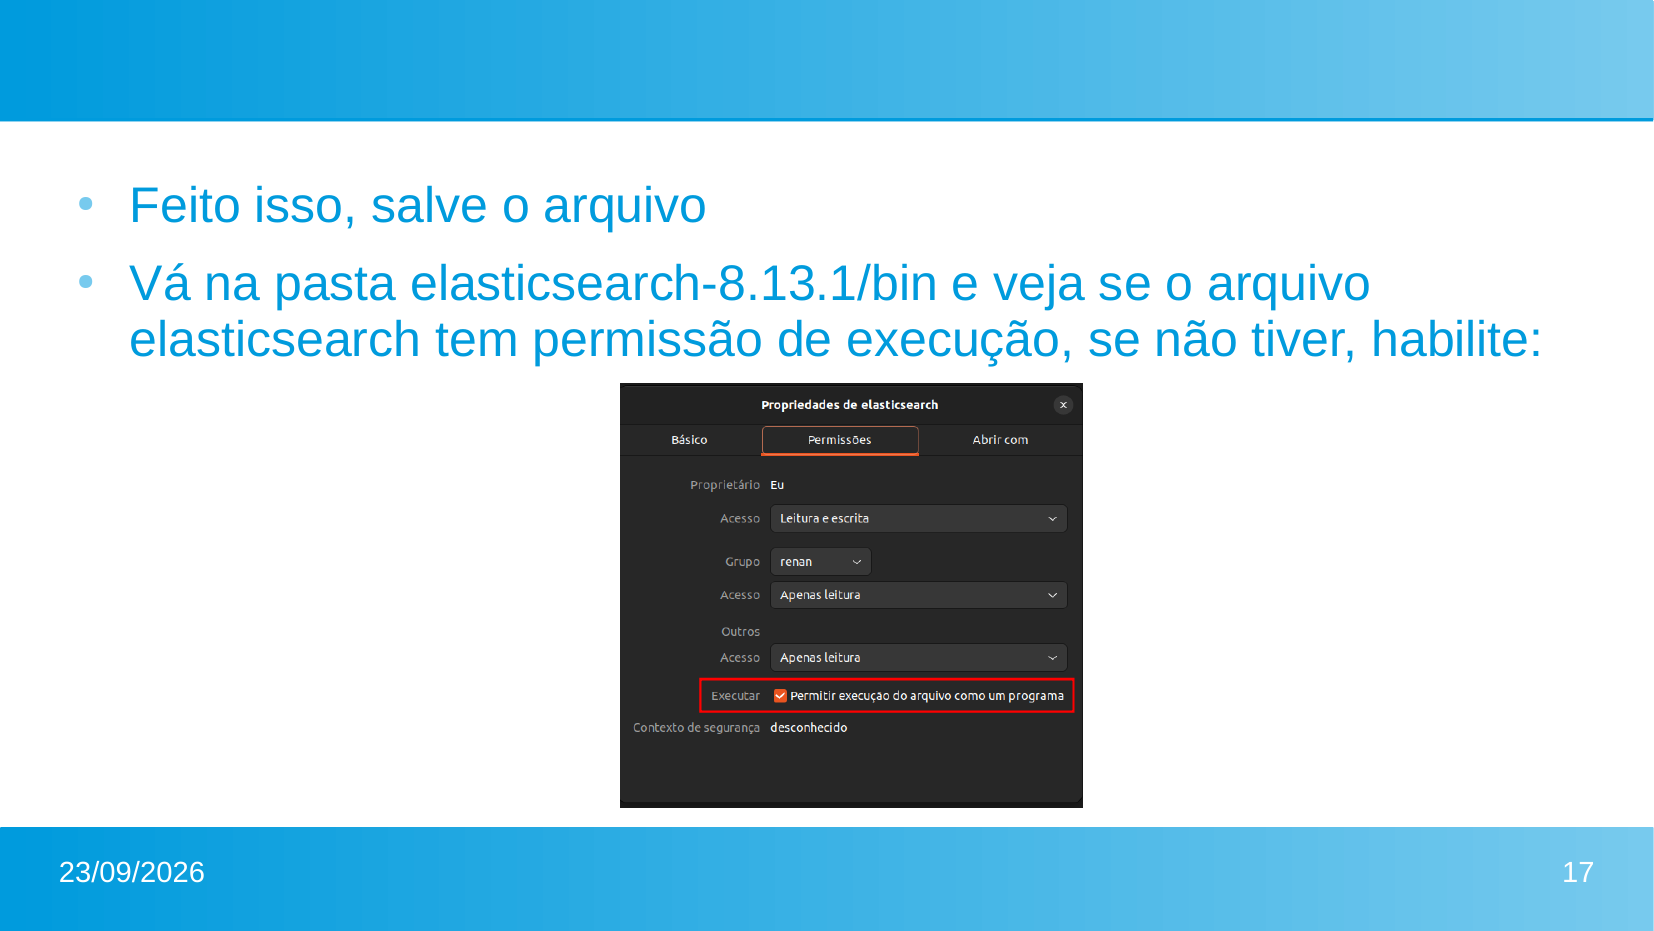

#
Feito isso, salve o arquivo
Vá na pasta elasticsearch-8.13.1/bin e veja se o arquivo elasticsearch tem permissão de execução, se não tiver, habilite:
17